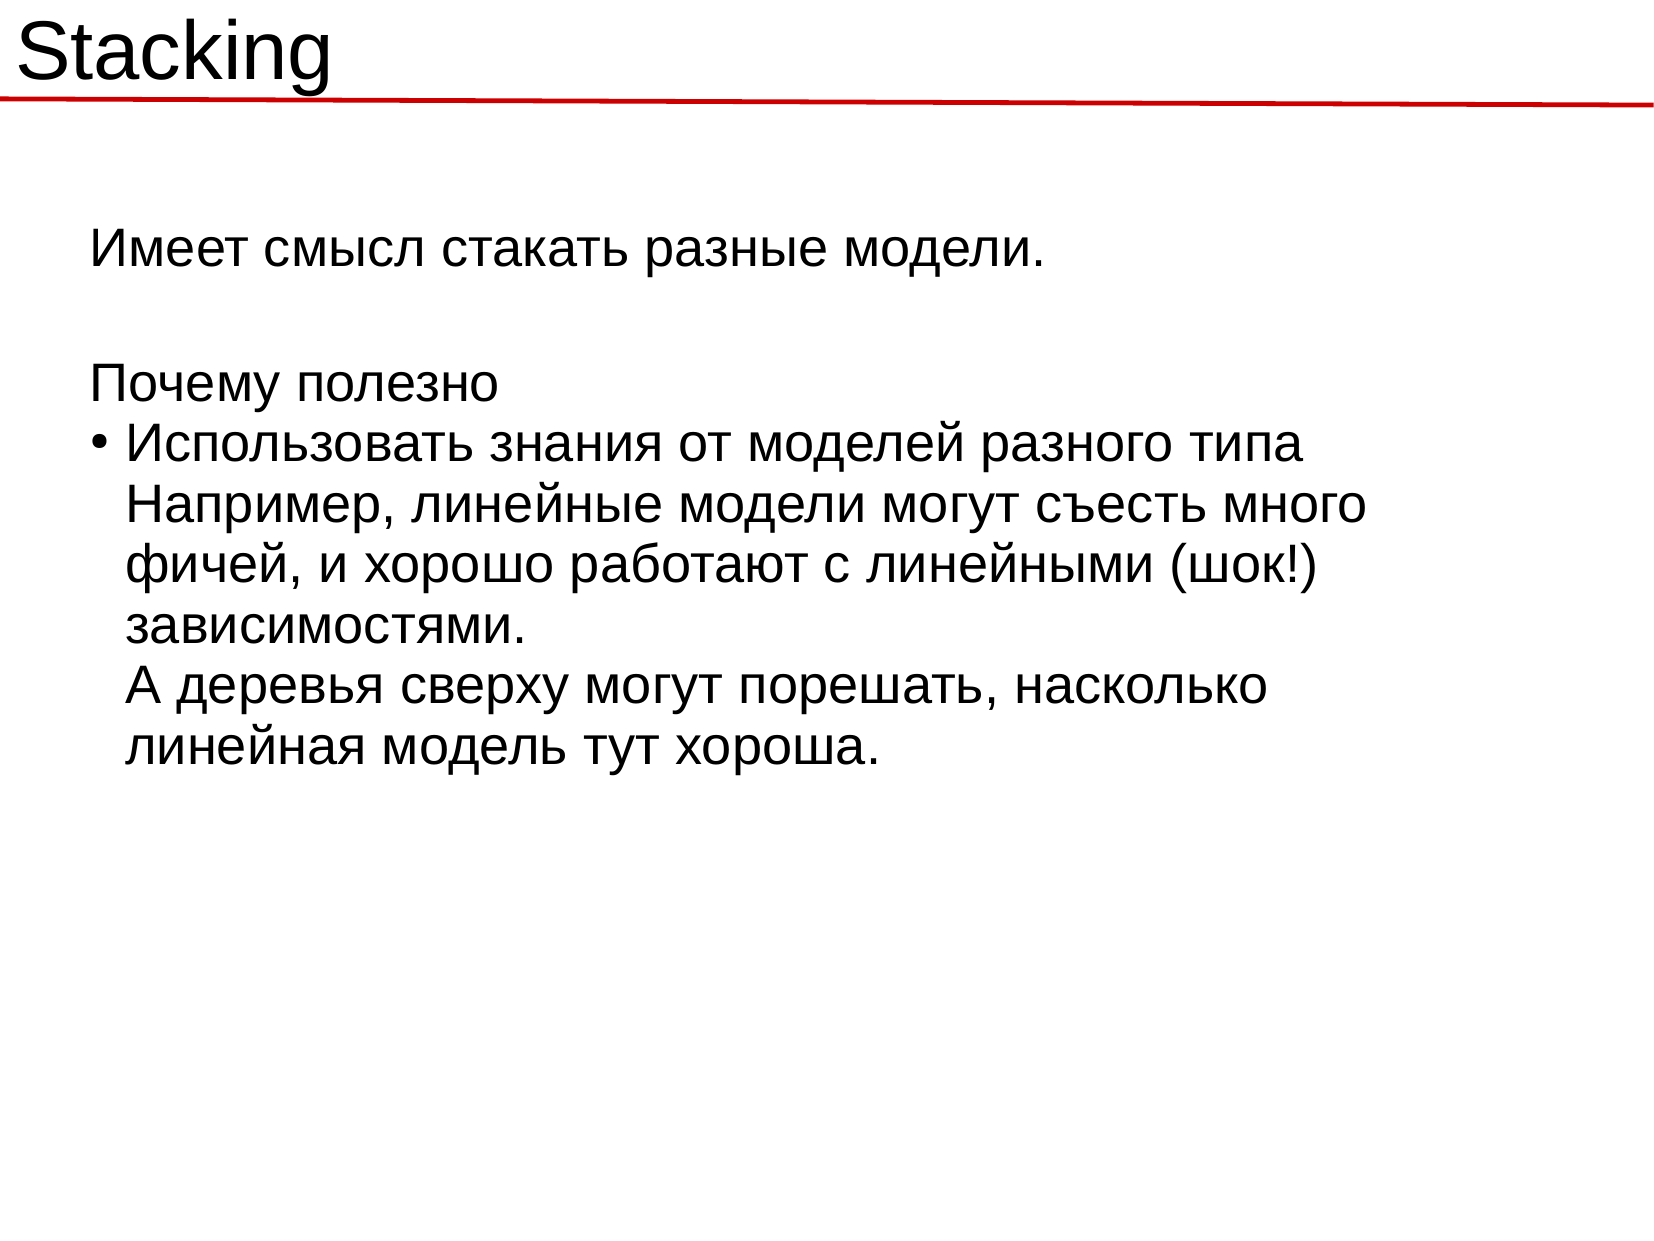

# Stacking
Имеет смысл стакать разные модели.
Почему полезно
Использовать знания от моделей разного типа
Например, линейные модели могут съесть много фичей, и хорошо работают с линейными (шок!) зависимостями.
А деревья сверху могут порешать, насколько линейная модель тут хороша.